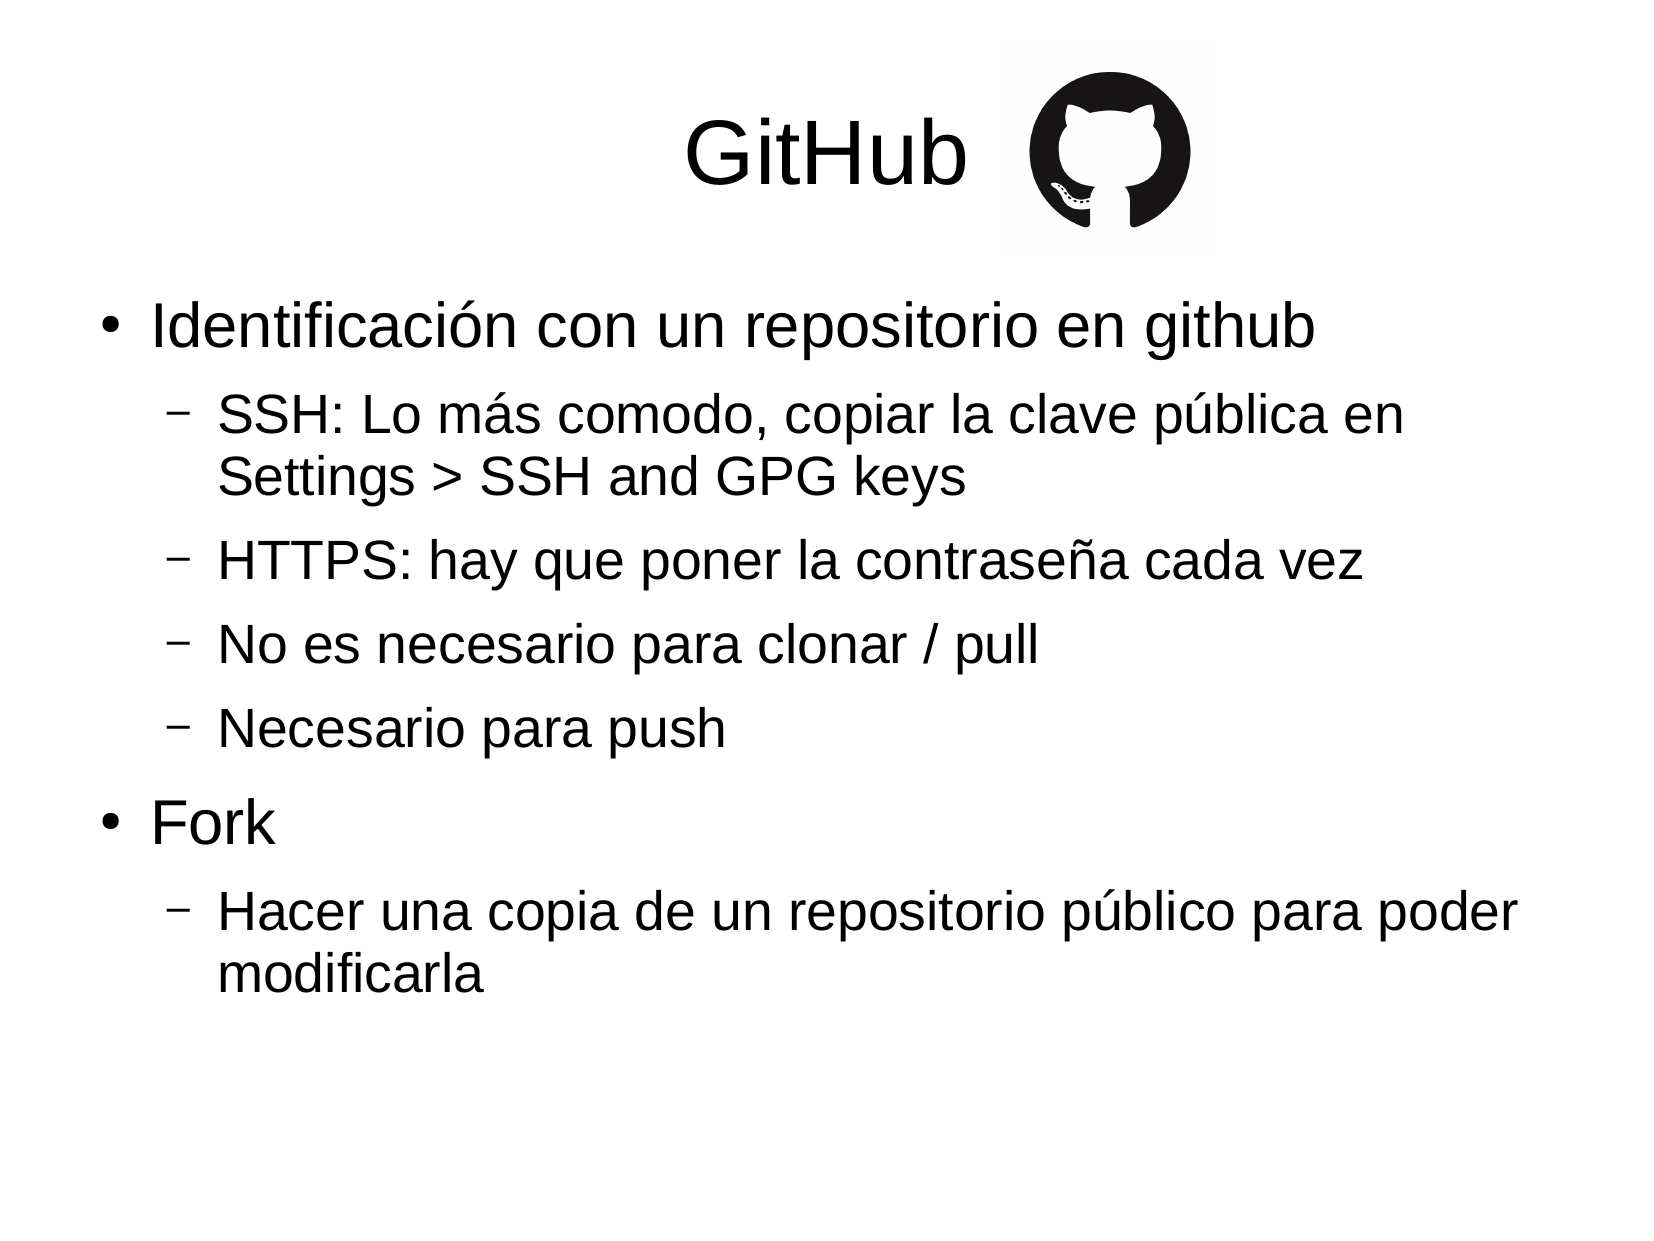

# GitHub
Identificación con un repositorio en github
SSH: Lo más comodo, copiar la clave pública en Settings > SSH and GPG keys
HTTPS: hay que poner la contraseña cada vez
No es necesario para clonar / pull
Necesario para push
Fork
Hacer una copia de un repositorio público para poder modificarla